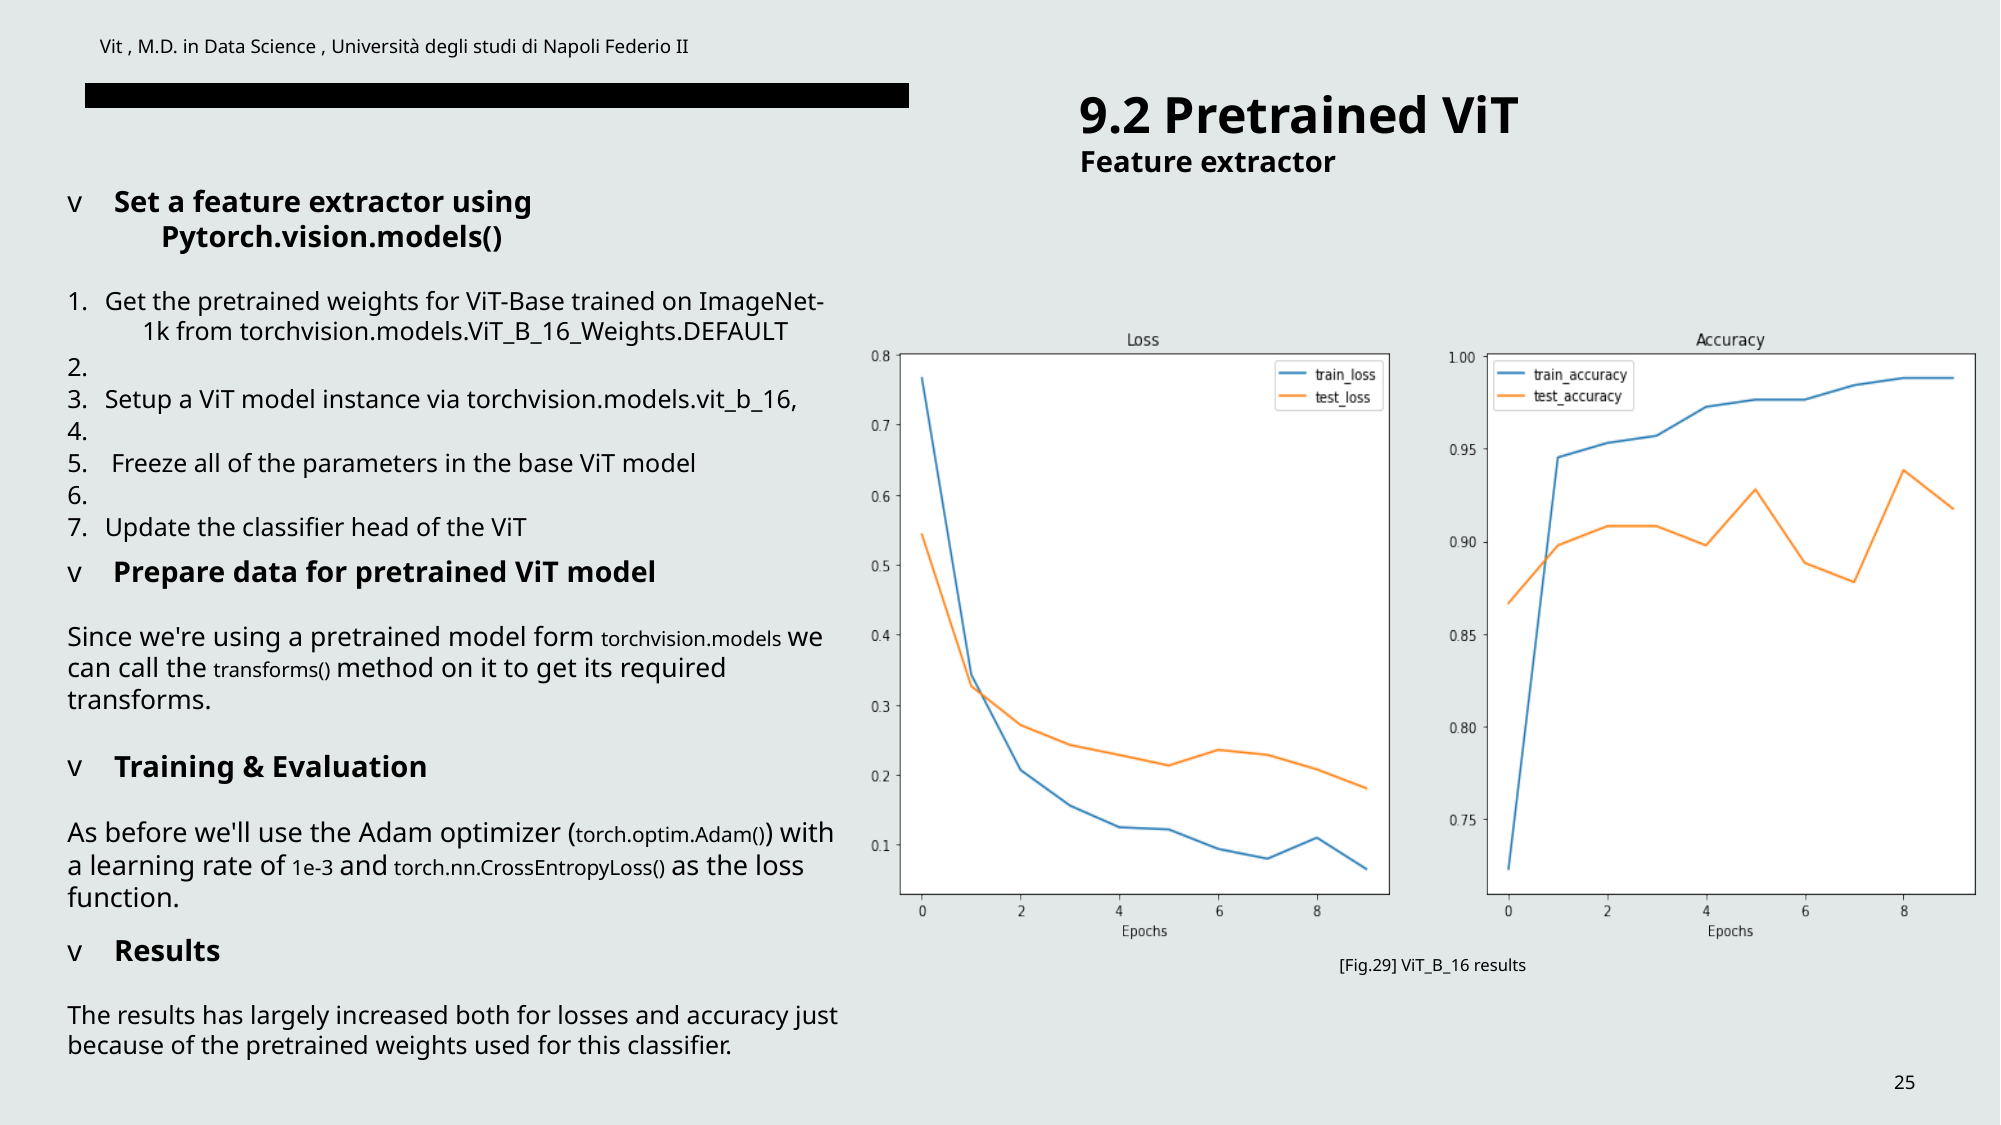

Vit , M.D. in Data Science , Università degli studi di Napoli Federio II
9.2 Pretrained ViT
Feature extractor
Set a feature extractor using Pytorch.vision.models()
Get the pretrained weights for ViT-Base trained on ImageNet-1k from torchvision.models.ViT_B_16_Weights.DEFAULT
Setup a ViT model instance via torchvision.models.vit_b_16,
 Freeze all of the parameters in the base ViT model
Update the classifier head of the ViT
Prepare data for pretrained ViT model
Since we're using a pretrained model form torchvision.models we can call the transforms() method on it to get its required transforms.
Training & Evaluation
As before we'll use the Adam optimizer (torch.optim.Adam()) with a learning rate of 1e-3 and torch.nn.CrossEntropyLoss() as the loss function.
Results
The results has largely increased both for losses and accuracy just because of the pretrained weights used for this classifier.
[Fig.29] ViT_B_16 results